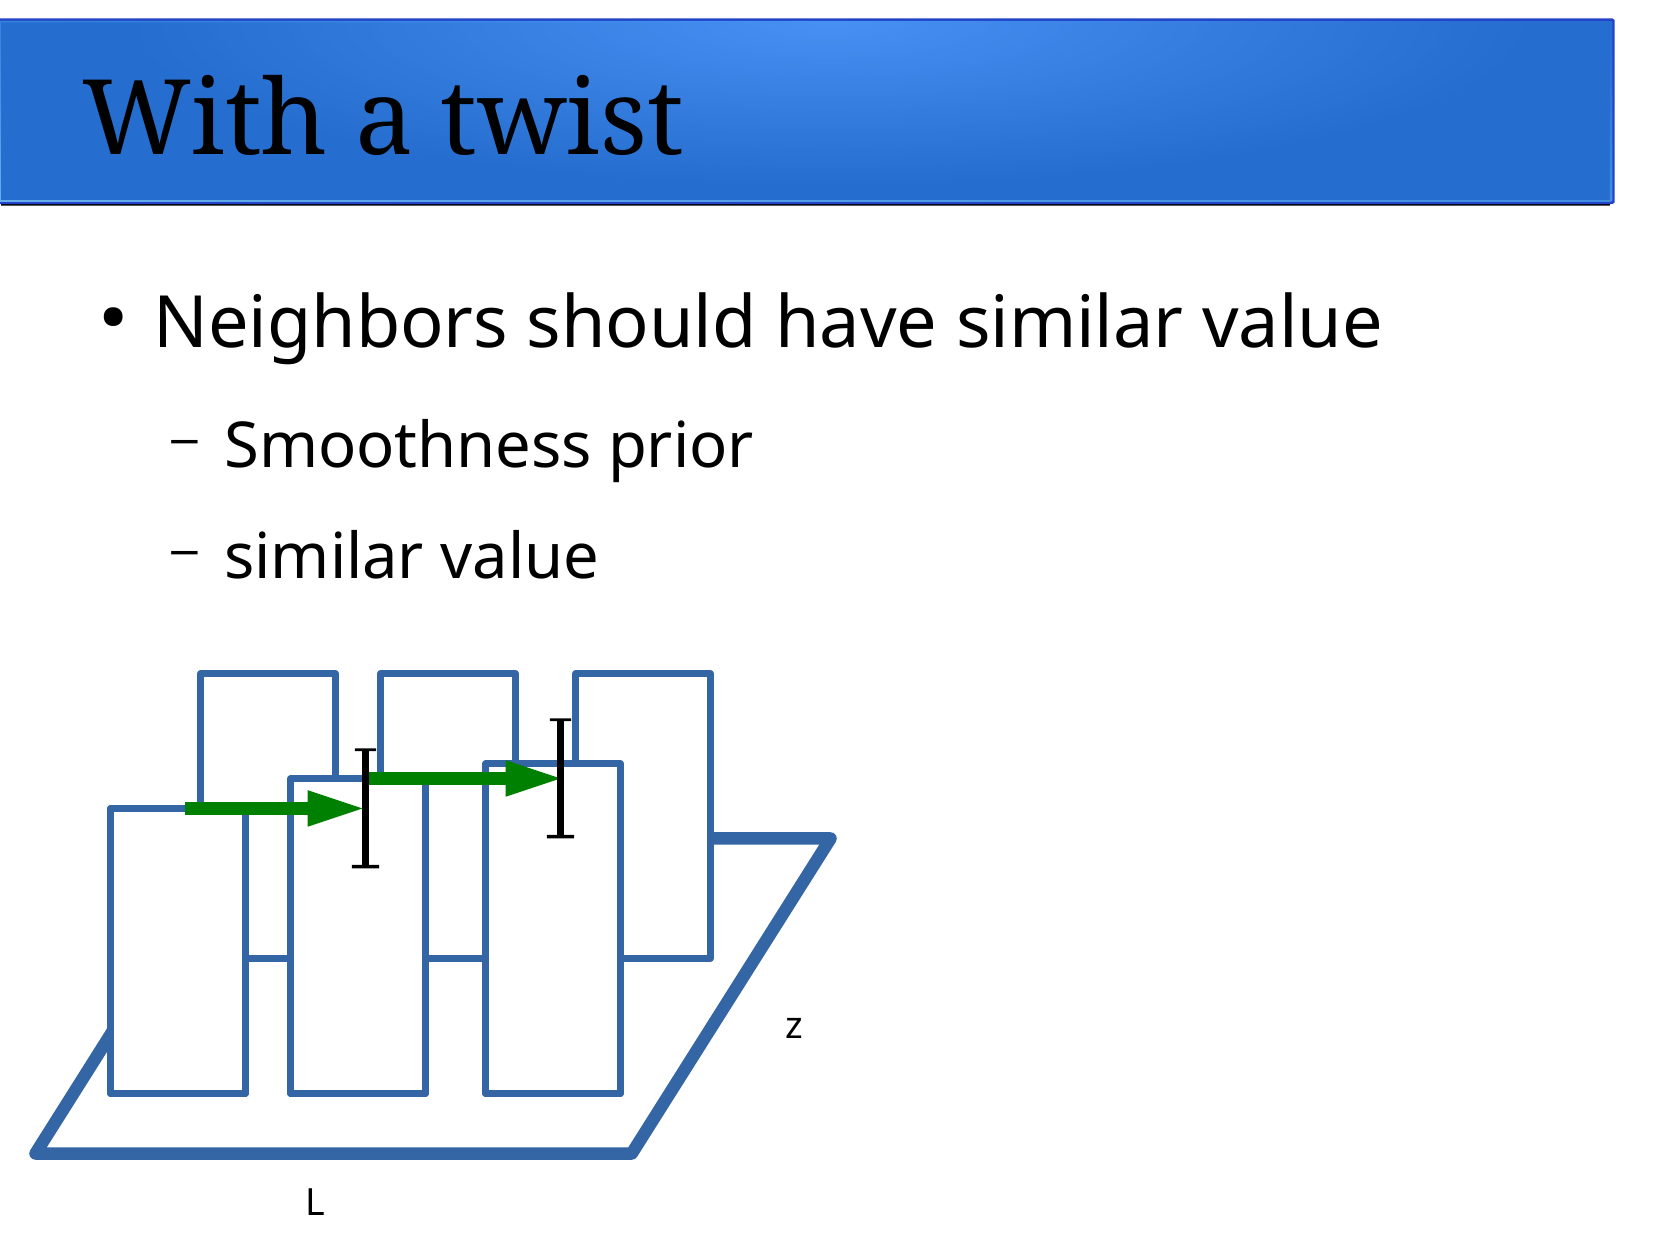

# With a twist
Neighbors should have similar value
Smoothness prior
similar value
z
L